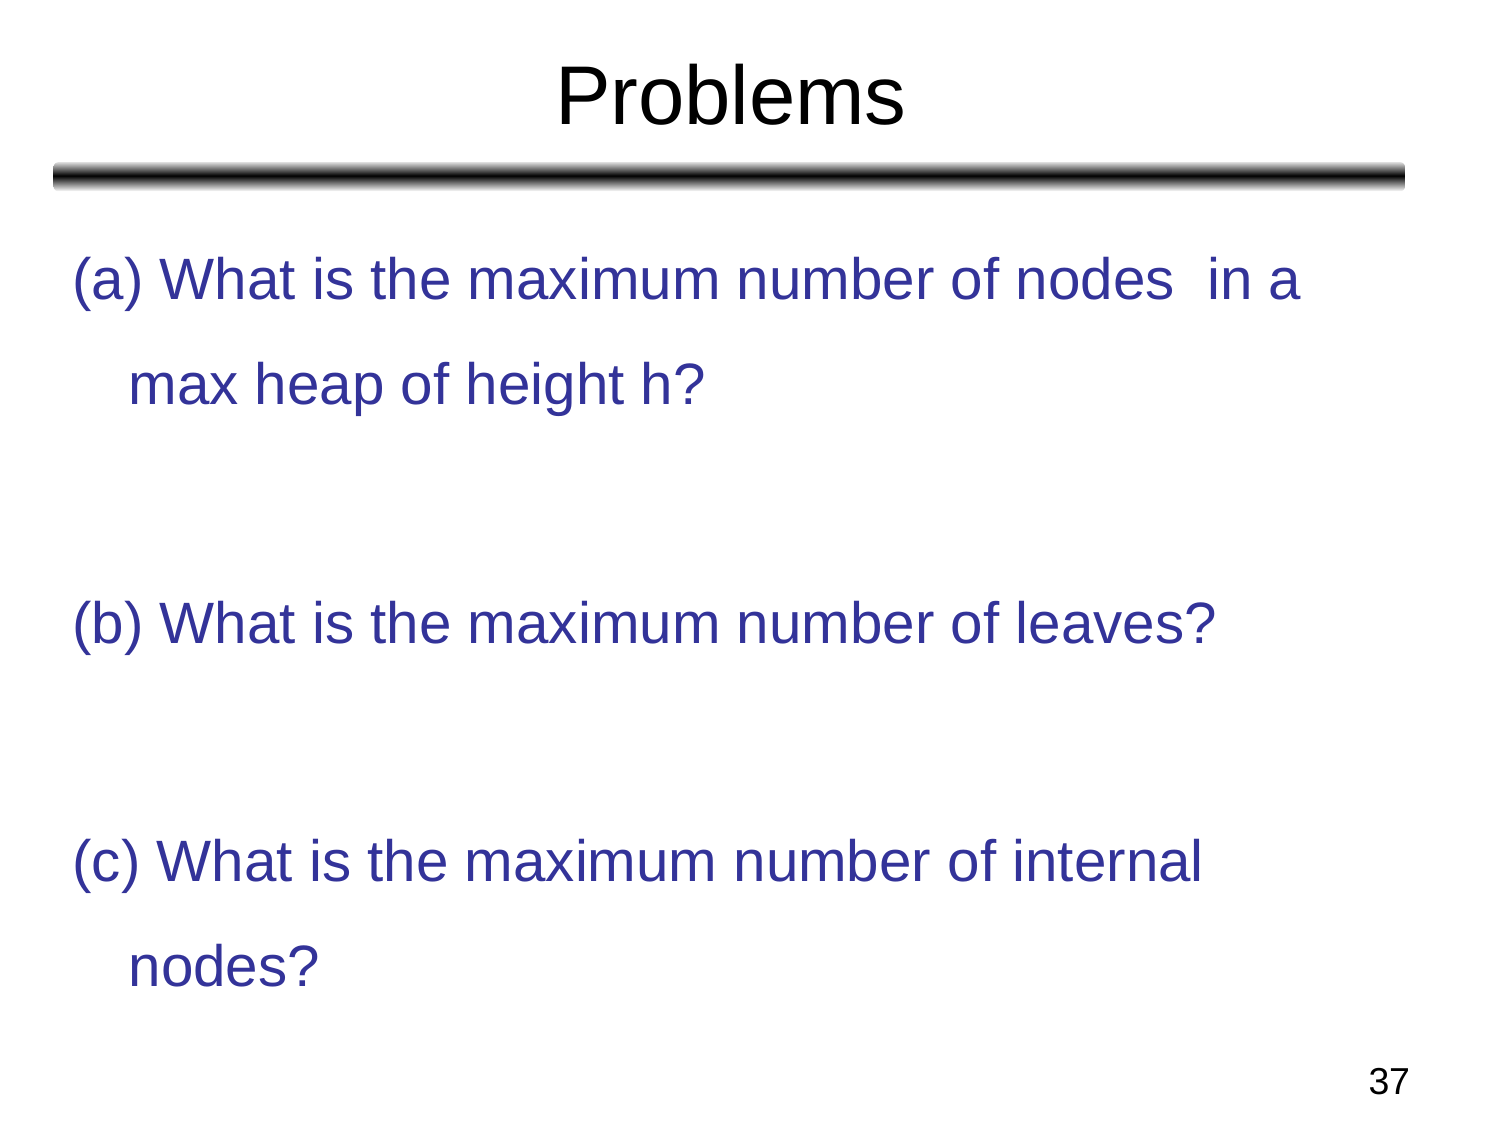

# Problems
(a) What is the maximum number of nodes in a max heap of height h?
(b) What is the maximum number of leaves?
(c) What is the maximum number of internal nodes?
37